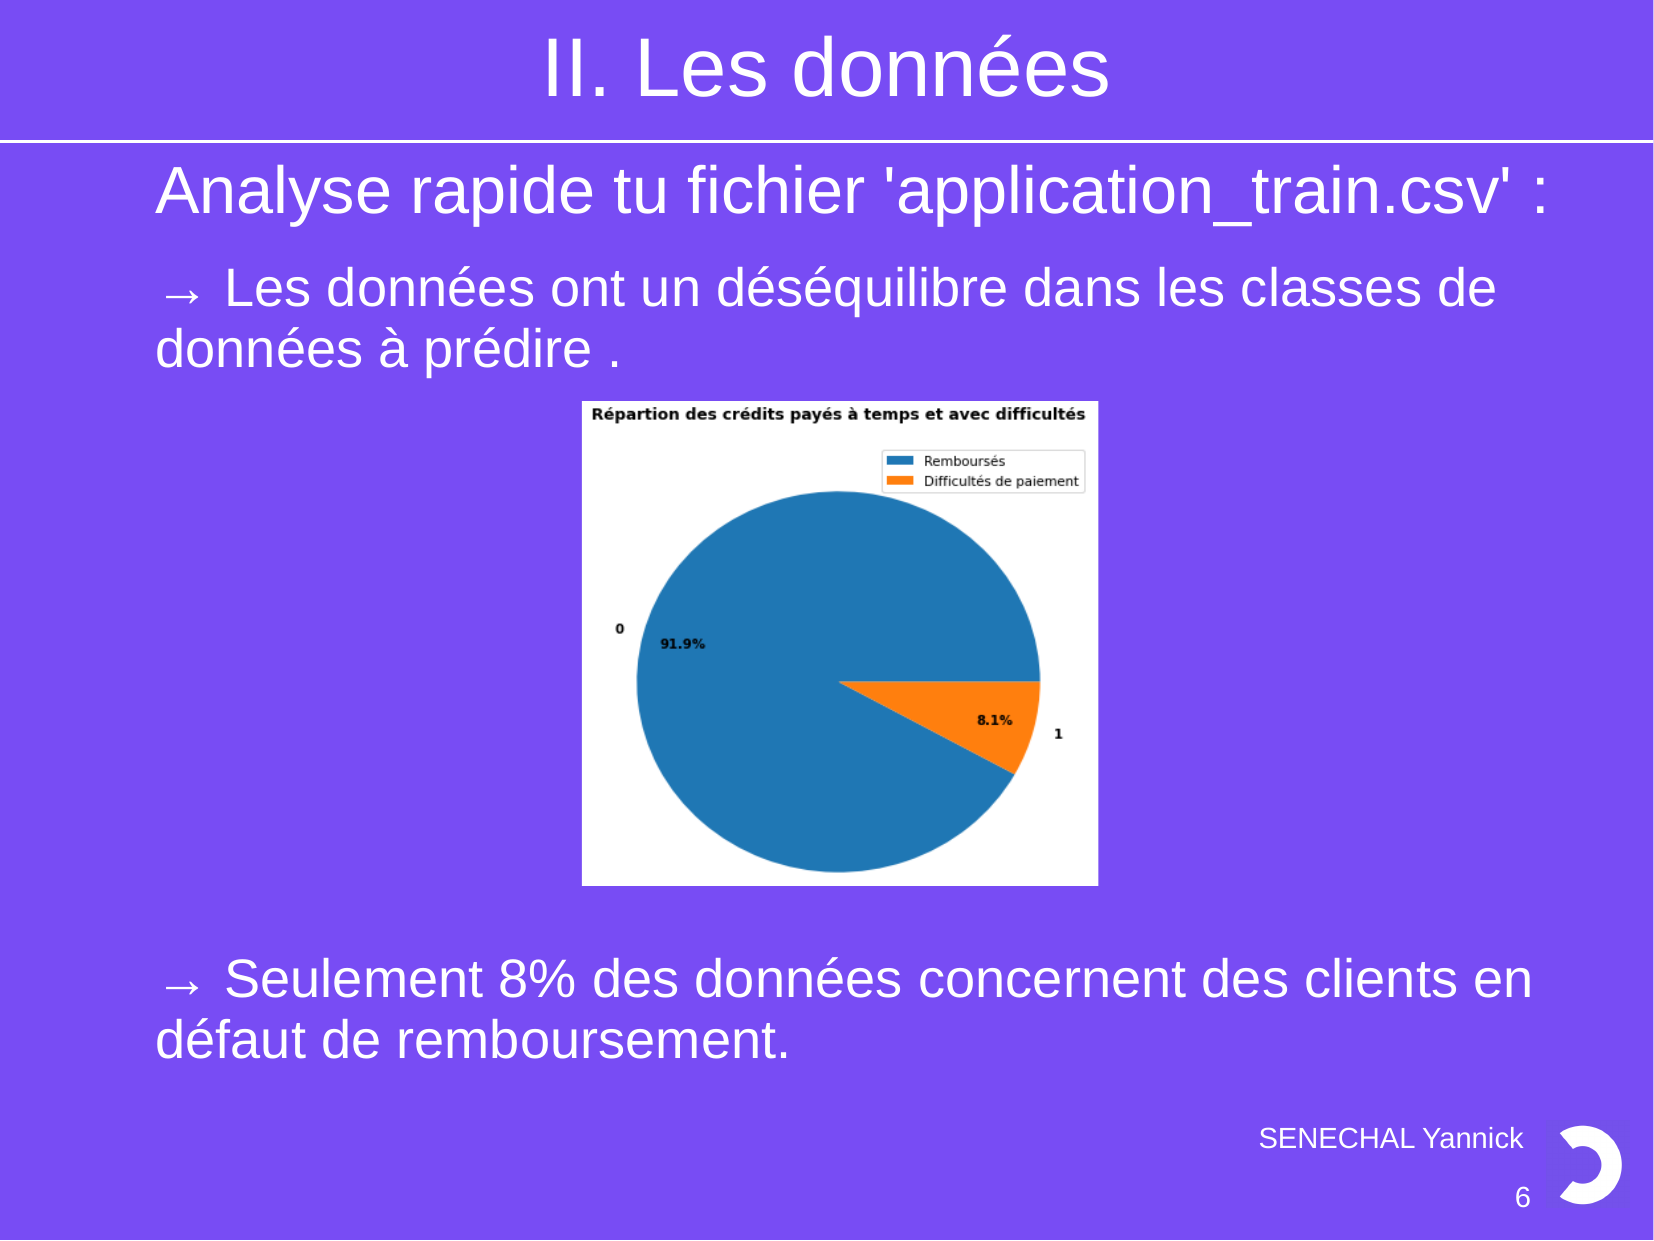

# II. Les données
Analyse rapide tu fichier 'application_train.csv' :
→ Les données ont un déséquilibre dans les classes de données à prédire .
→ Seulement 8% des données concernent des clients en défaut de remboursement.
SENECHAL Yannick
6